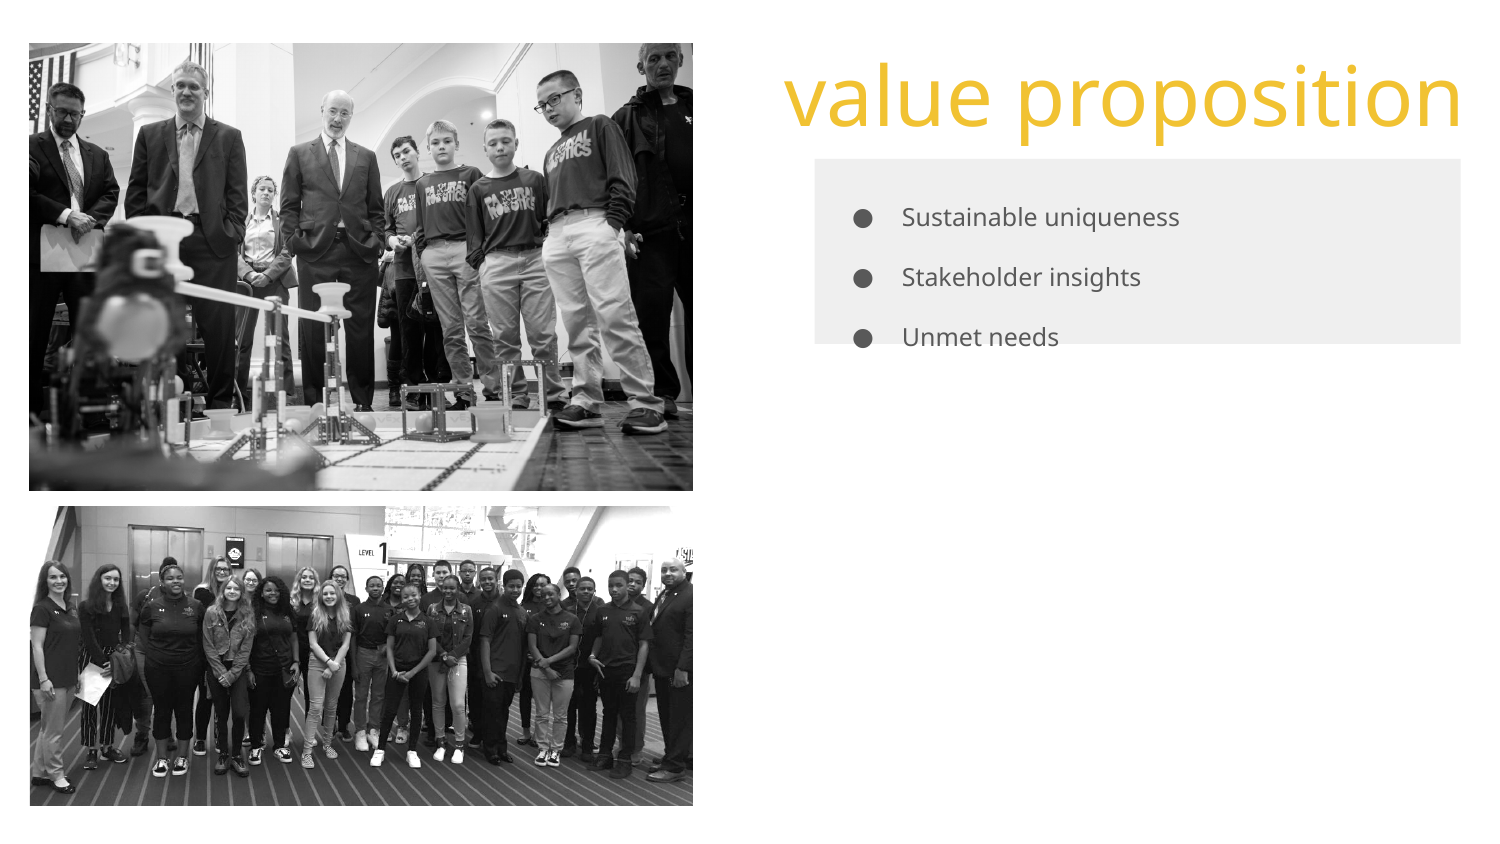

value proposition
Sustainable uniqueness
Stakeholder insights
Unmet needs